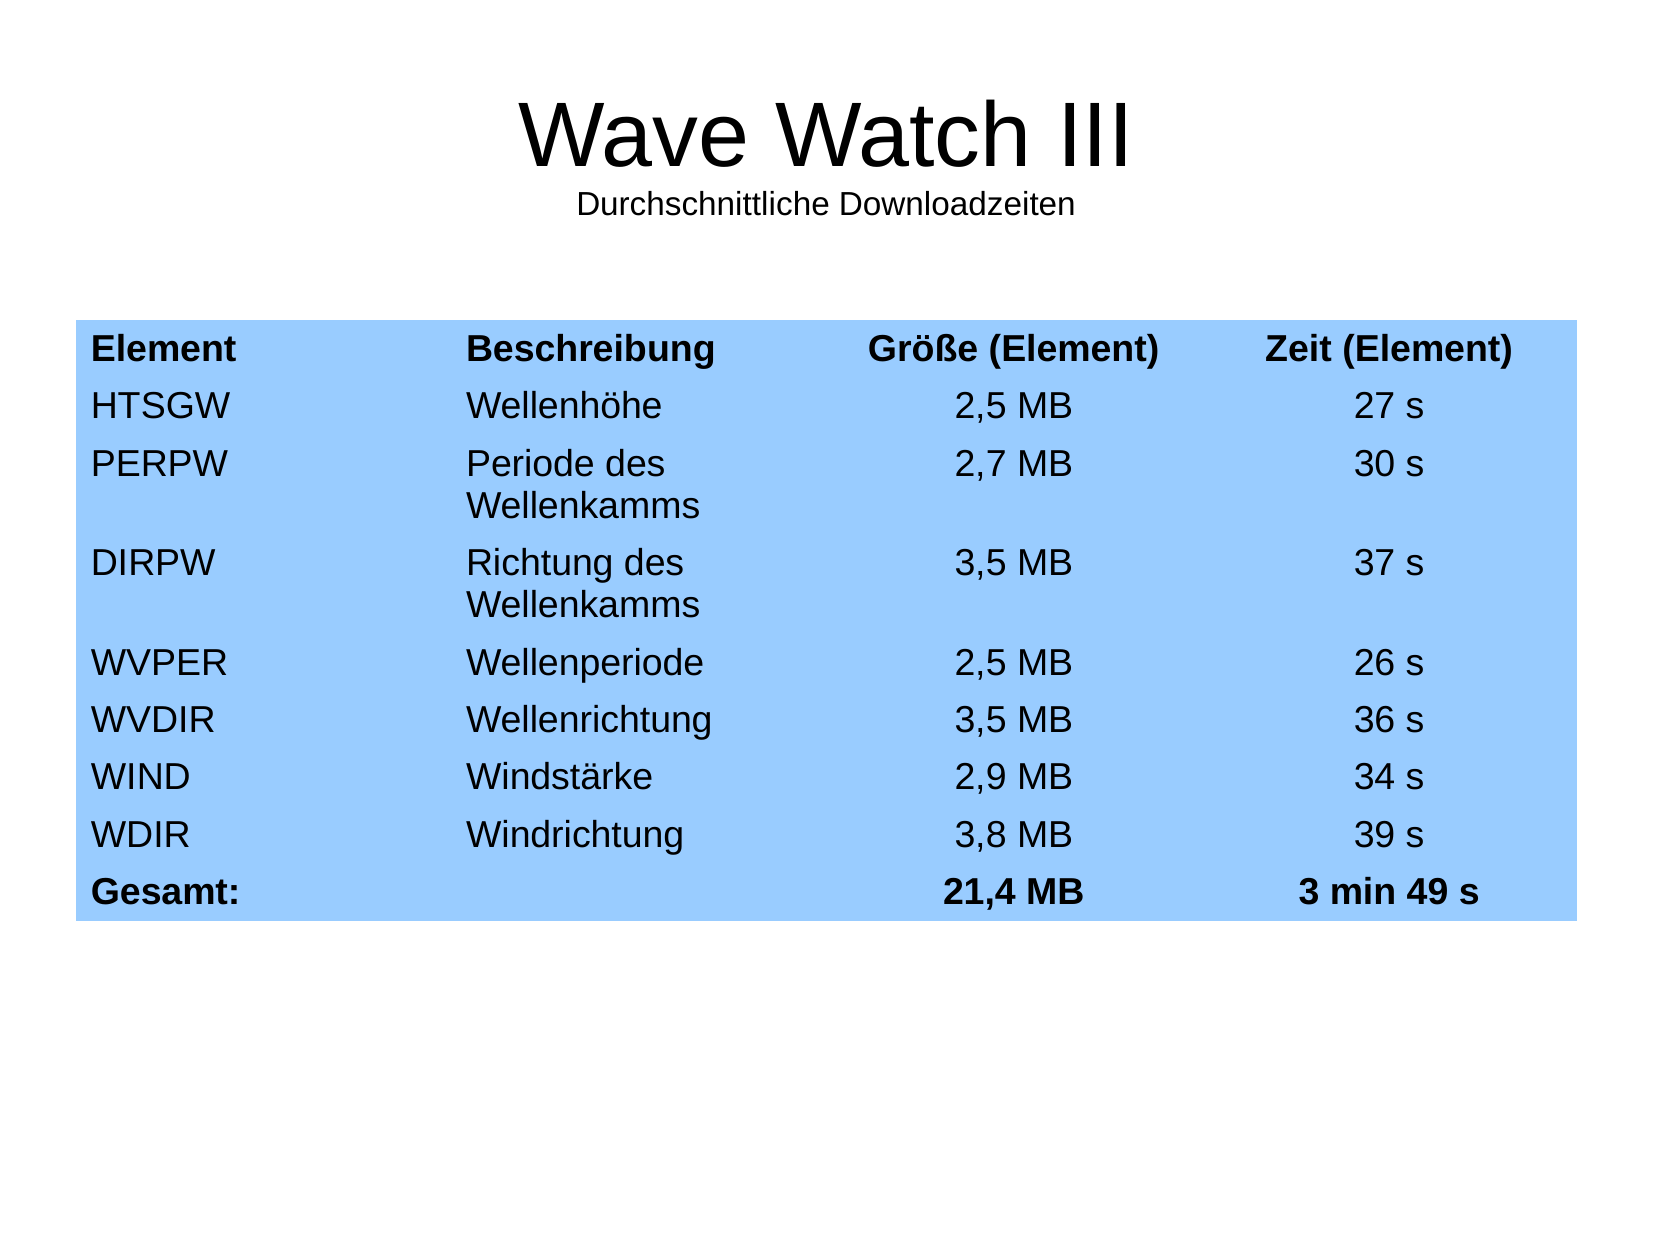

# Wave Watch III Durchschnittliche Downloadzeiten
| Element | Beschreibung | Größe (Element) | Zeit (Element) |
| --- | --- | --- | --- |
| HTSGW | Wellenhöhe | 2,5 MB | 27 s |
| PERPW | Periode des Wellenkamms | 2,7 MB | 30 s |
| DIRPW | Richtung des Wellenkamms | 3,5 MB | 37 s |
| WVPER | Wellenperiode | 2,5 MB | 26 s |
| WVDIR | Wellenrichtung | 3,5 MB | 36 s |
| WIND | Windstärke | 2,9 MB | 34 s |
| WDIR | Windrichtung | 3,8 MB | 39 s |
| Gesamt: | | 21,4 MB | 3 min 49 s |